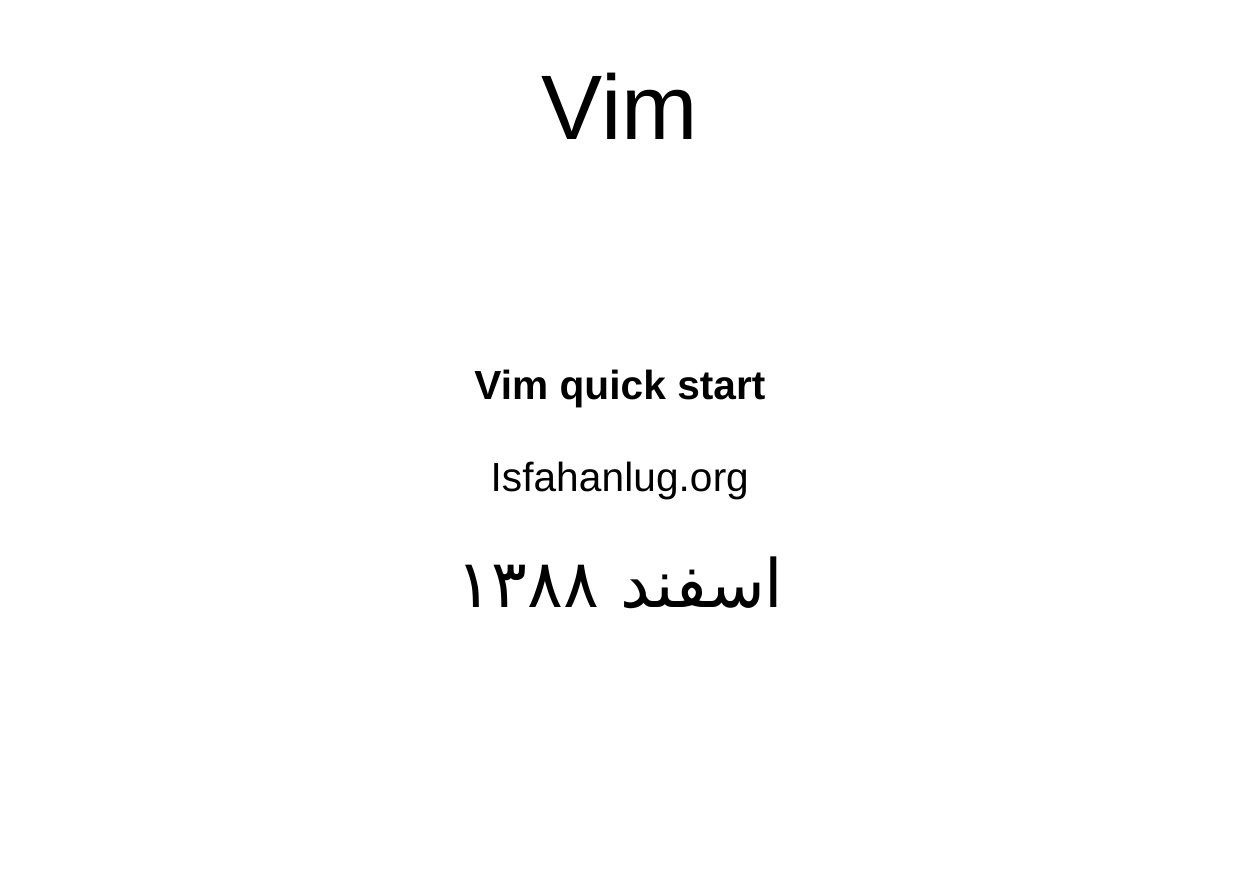

# Vim
Vim quick start
Isfahanlug.org
اسفند ۱۳۸۸